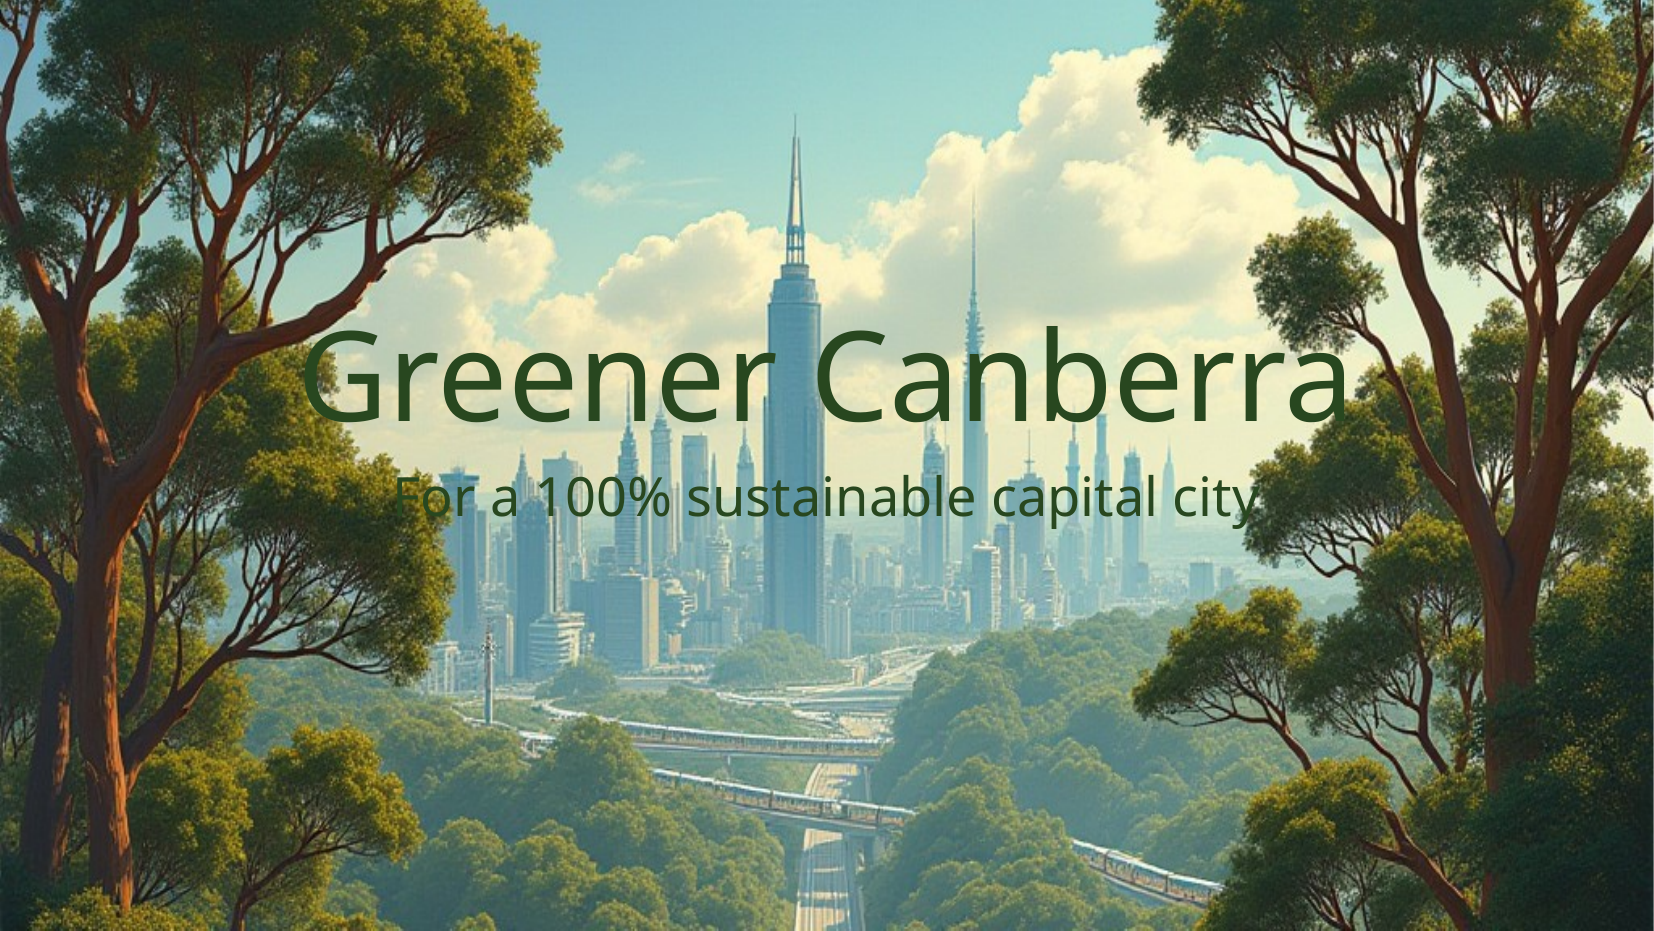

# Greener Canberra For a 100% sustainable capital city